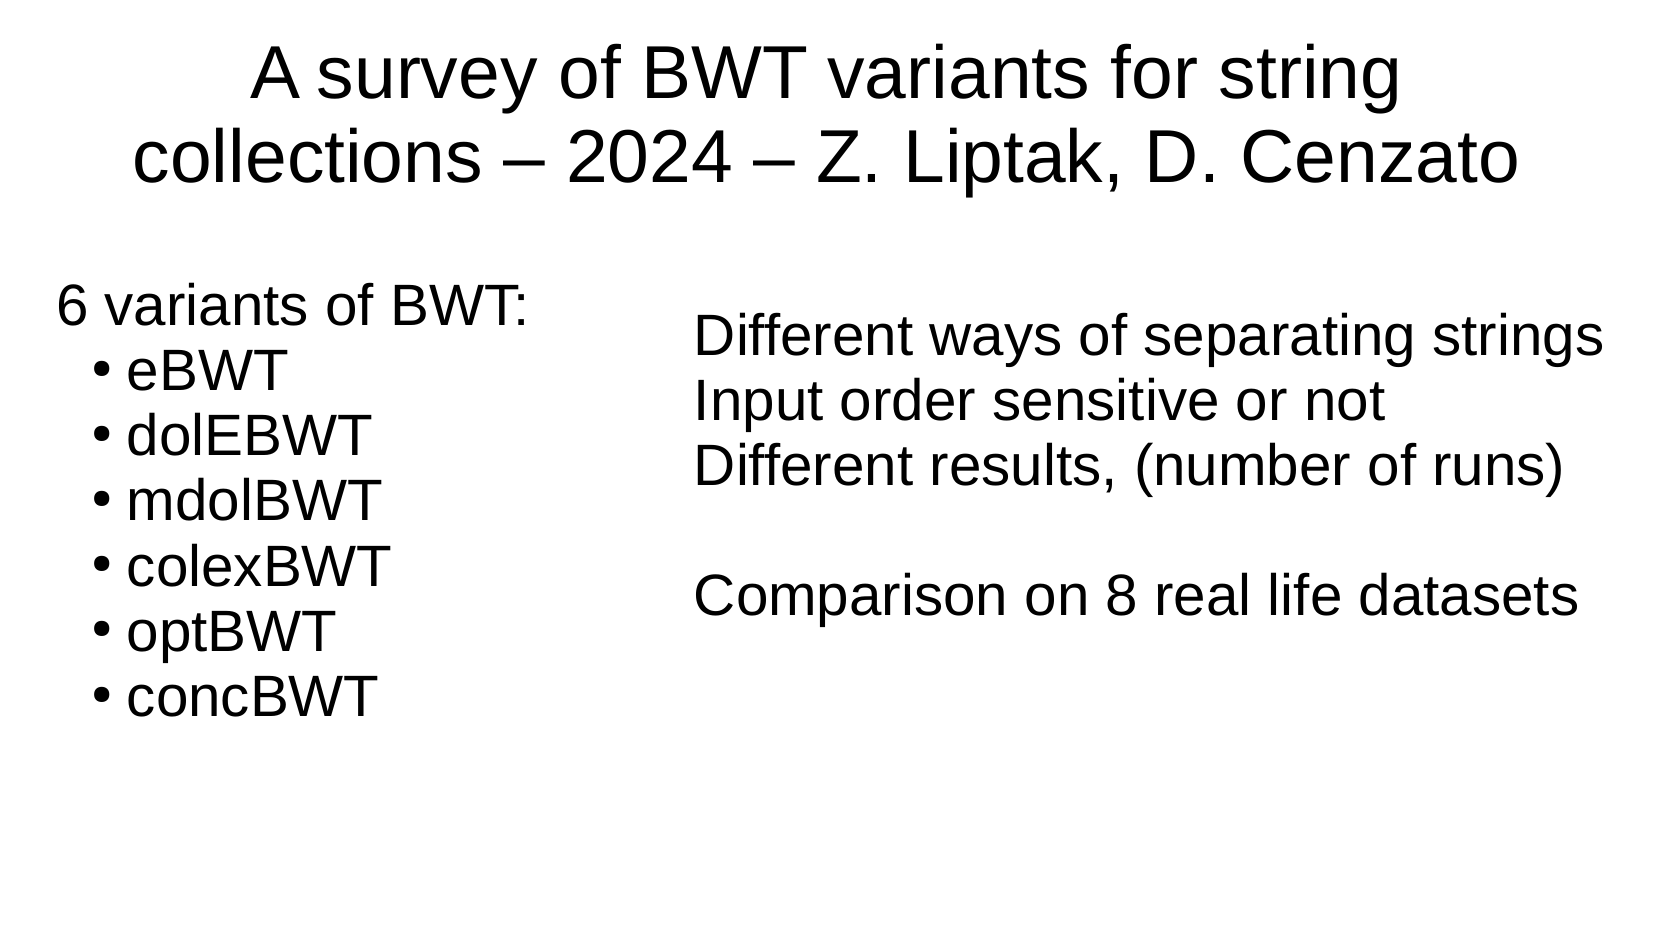

# A survey of BWT variants for string collections – 2024 – Z. Liptak, D. Cenzato
6 variants of BWT:
eBWT
dolEBWT
mdolBWT
colexBWT
optBWT
concBWT
Different ways of separating strings
Input order sensitive or not
Different results, (number of runs)
Comparison on 8 real life datasets